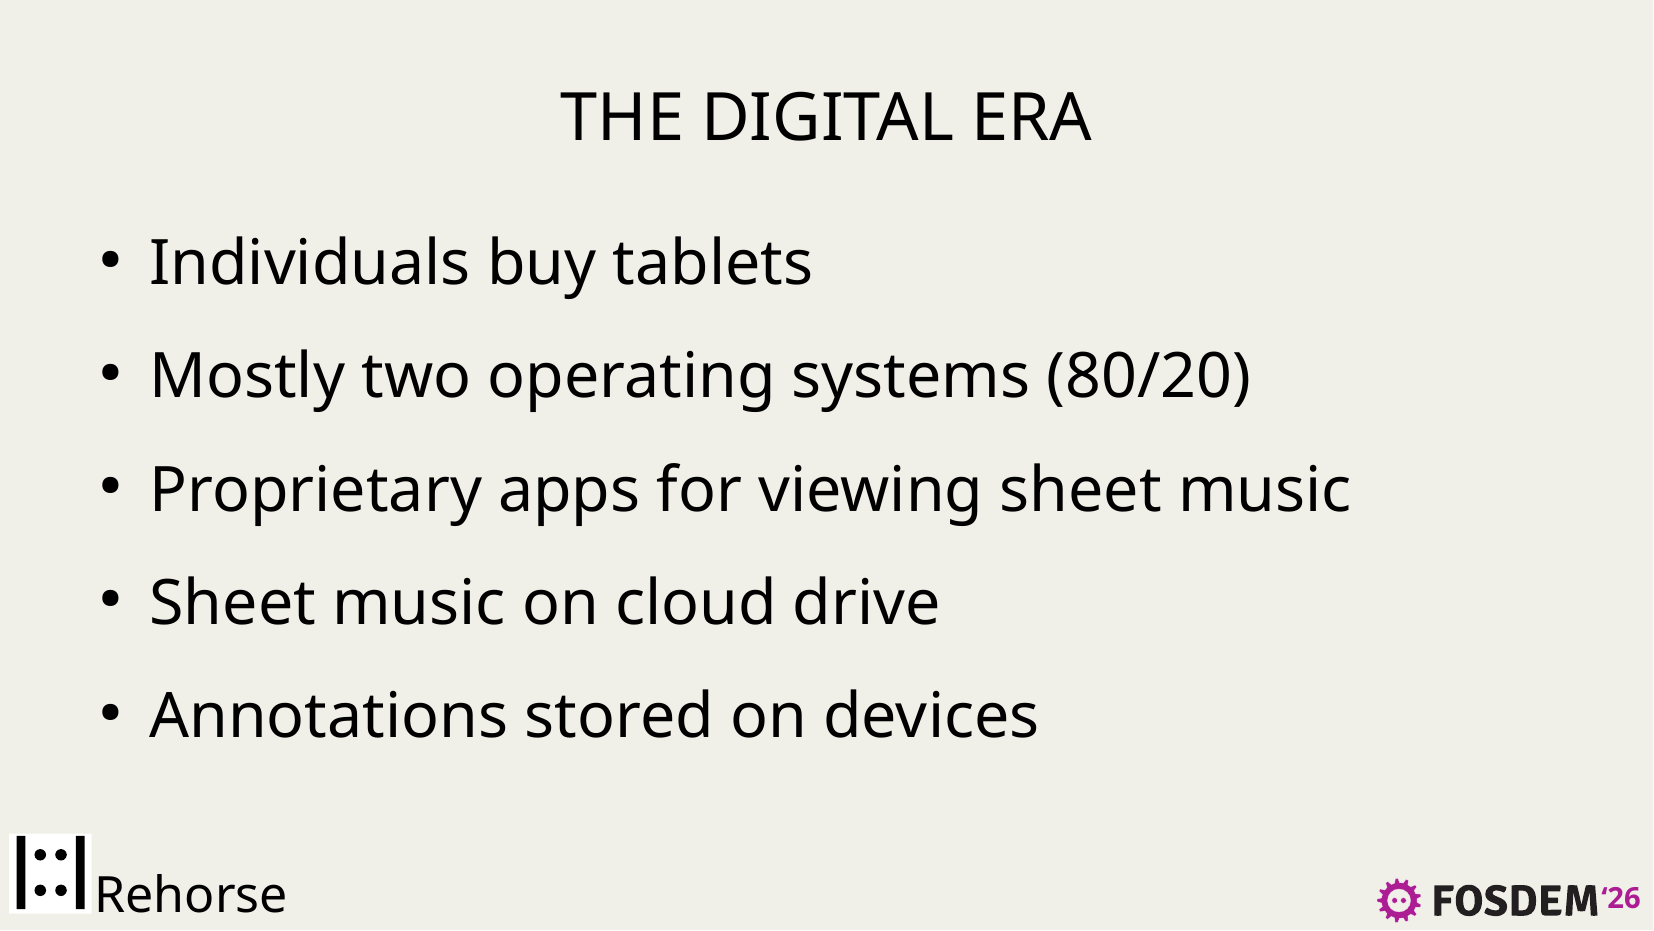

# The Digital Era
Individuals buy tablets
Mostly two operating systems (80/20)
Proprietary apps for viewing sheet music
Sheet music on cloud drive
Annotations stored on devices